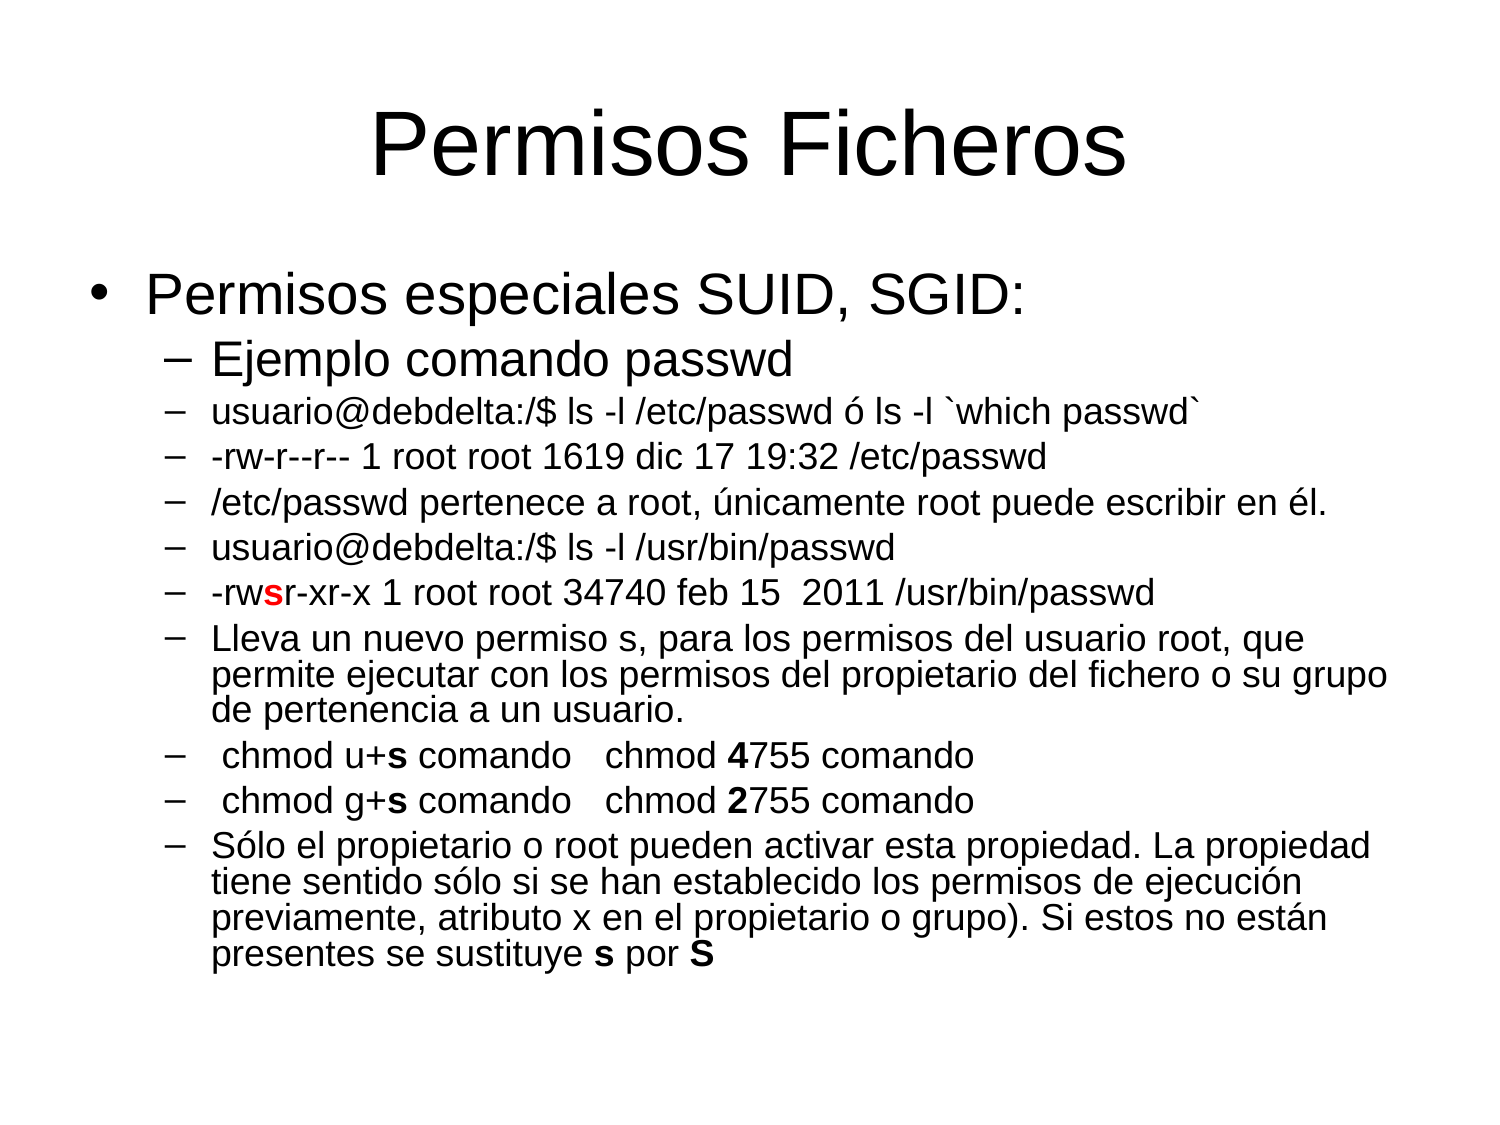

# Permisos Ficheros
Permisos especiales SUID, SGID:
Ejemplo comando passwd
usuario@debdelta:/$ ls -l /etc/passwd ó ls -l `which passwd`
-rw-r--r-- 1 root root 1619 dic 17 19:32 /etc/passwd
/etc/passwd pertenece a root, únicamente root puede escribir en él.
usuario@debdelta:/$ ls -l /usr/bin/passwd
-rwsr-xr-x 1 root root 34740 feb 15 2011 /usr/bin/passwd
Lleva un nuevo permiso s, para los permisos del usuario root, que permite ejecutar con los permisos del propietario del fichero o su grupo de pertenencia a un usuario.
 chmod u+s comando	chmod 4755 comando
 chmod g+s comando	chmod 2755 comando
Sólo el propietario o root pueden activar esta propiedad. La propiedad tiene sentido sólo si se han establecido los permisos de ejecución previamente, atributo x en el propietario o grupo). Si estos no están presentes se sustituye s por S